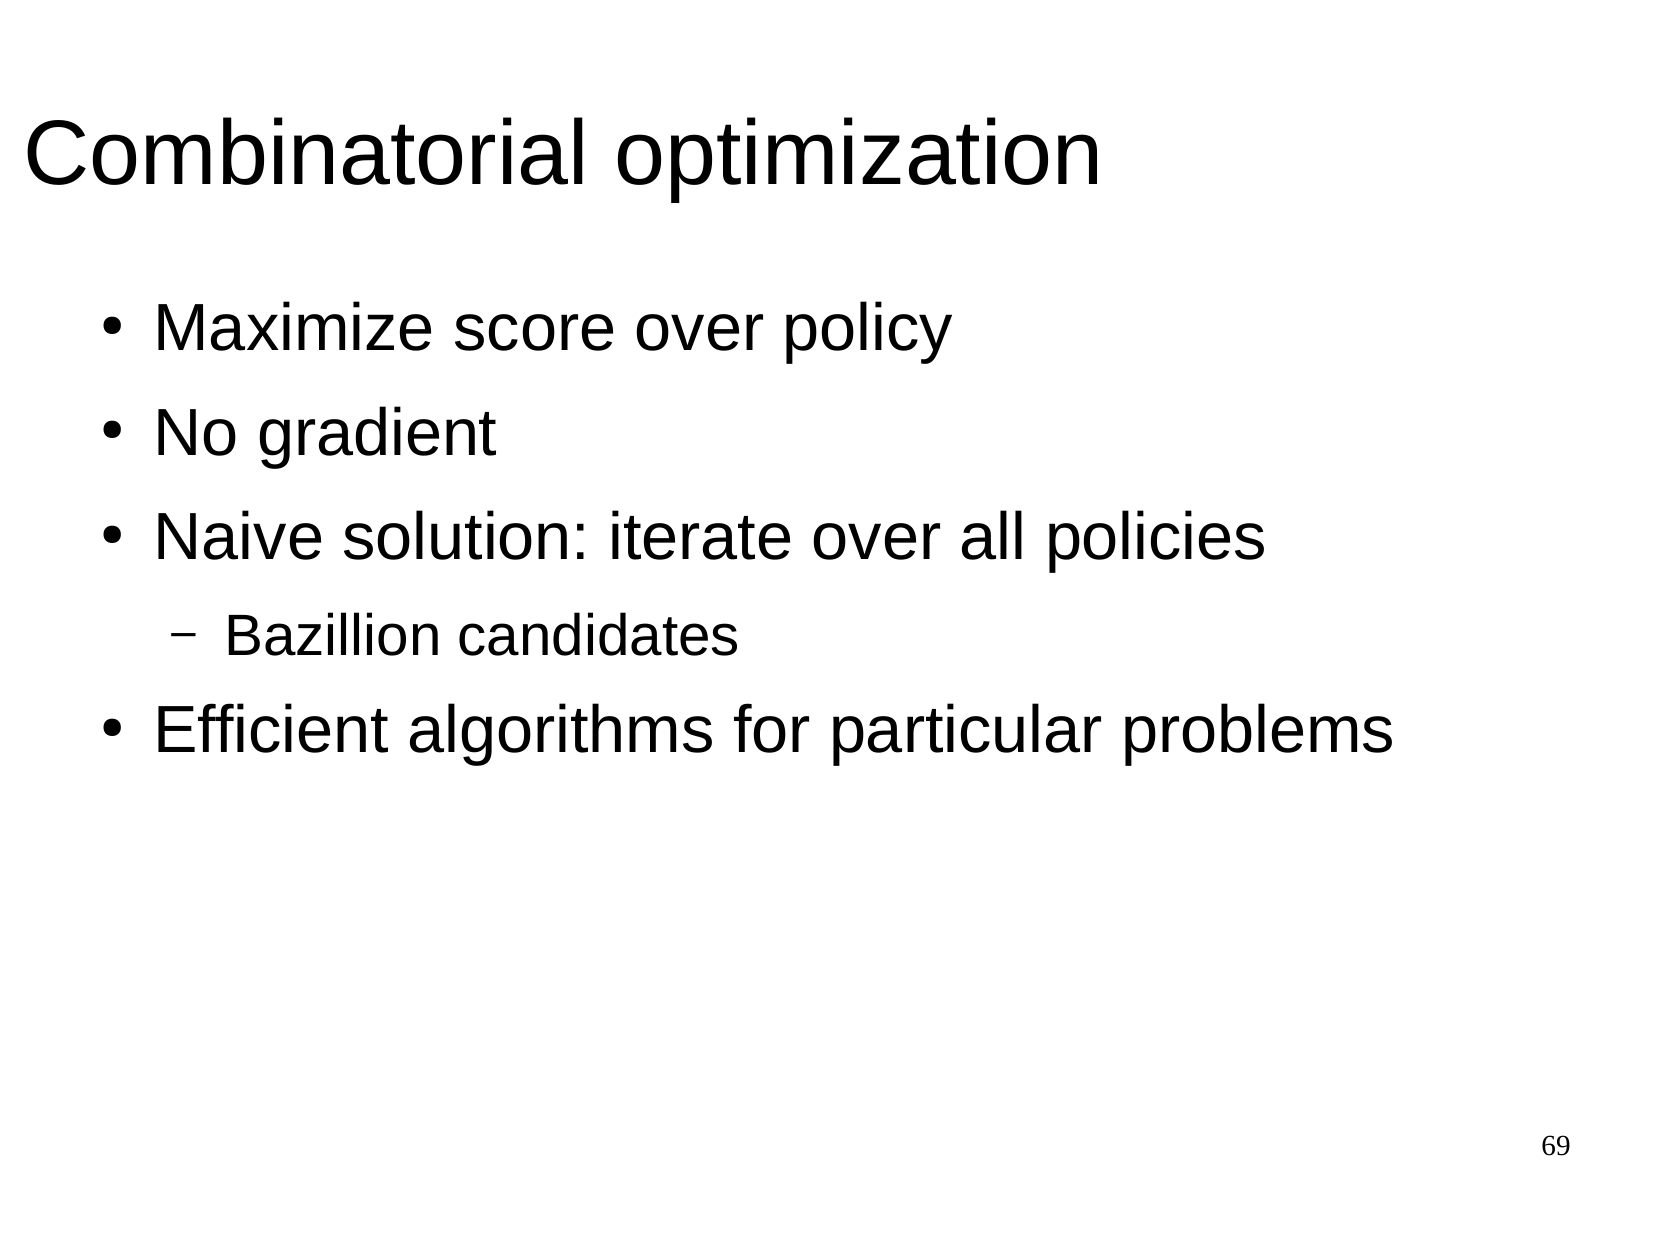

# Combinatorial optimization
Maximize score over policy
No gradient
Naive solution: iterate over all policies
Bazillion candidates
Efficient algorithms for particular problems
69